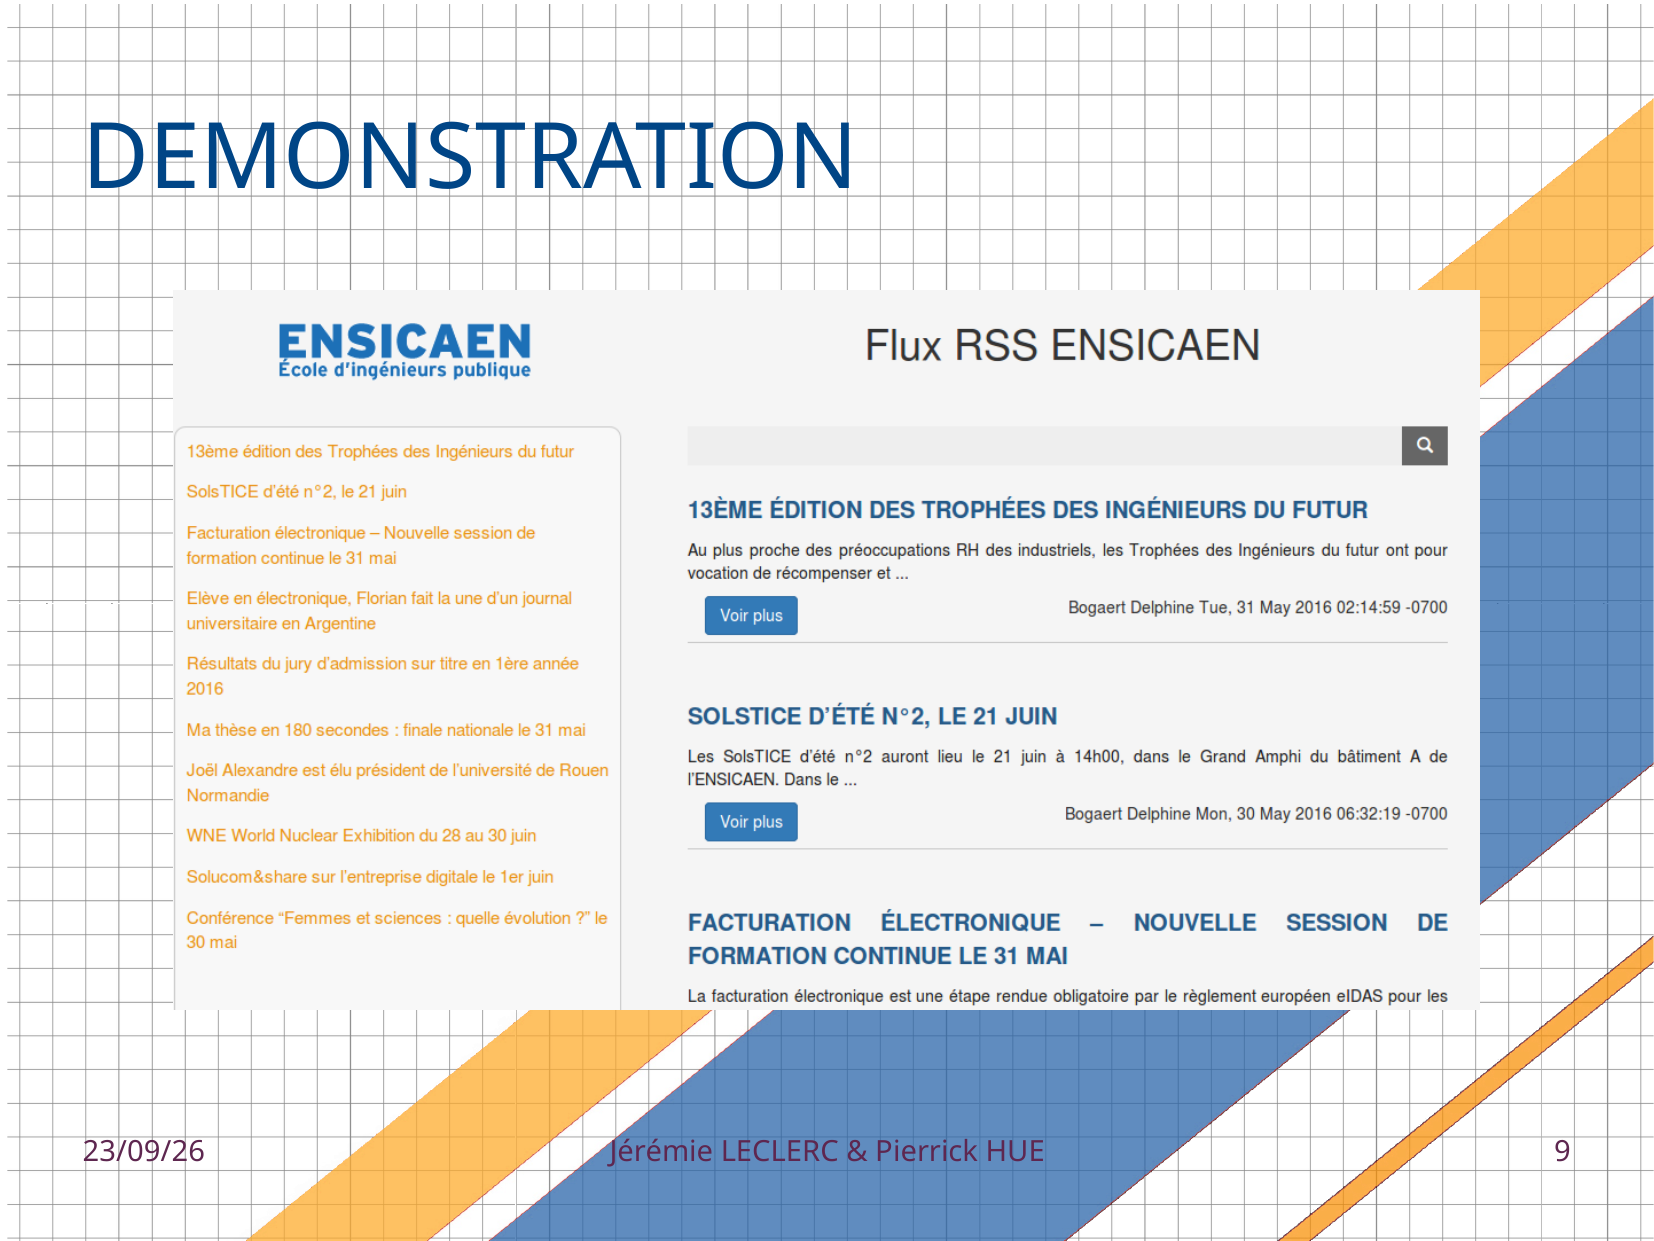

# DEMONSTRATION
Jérémie LECLERC & Pierrick HUE
9